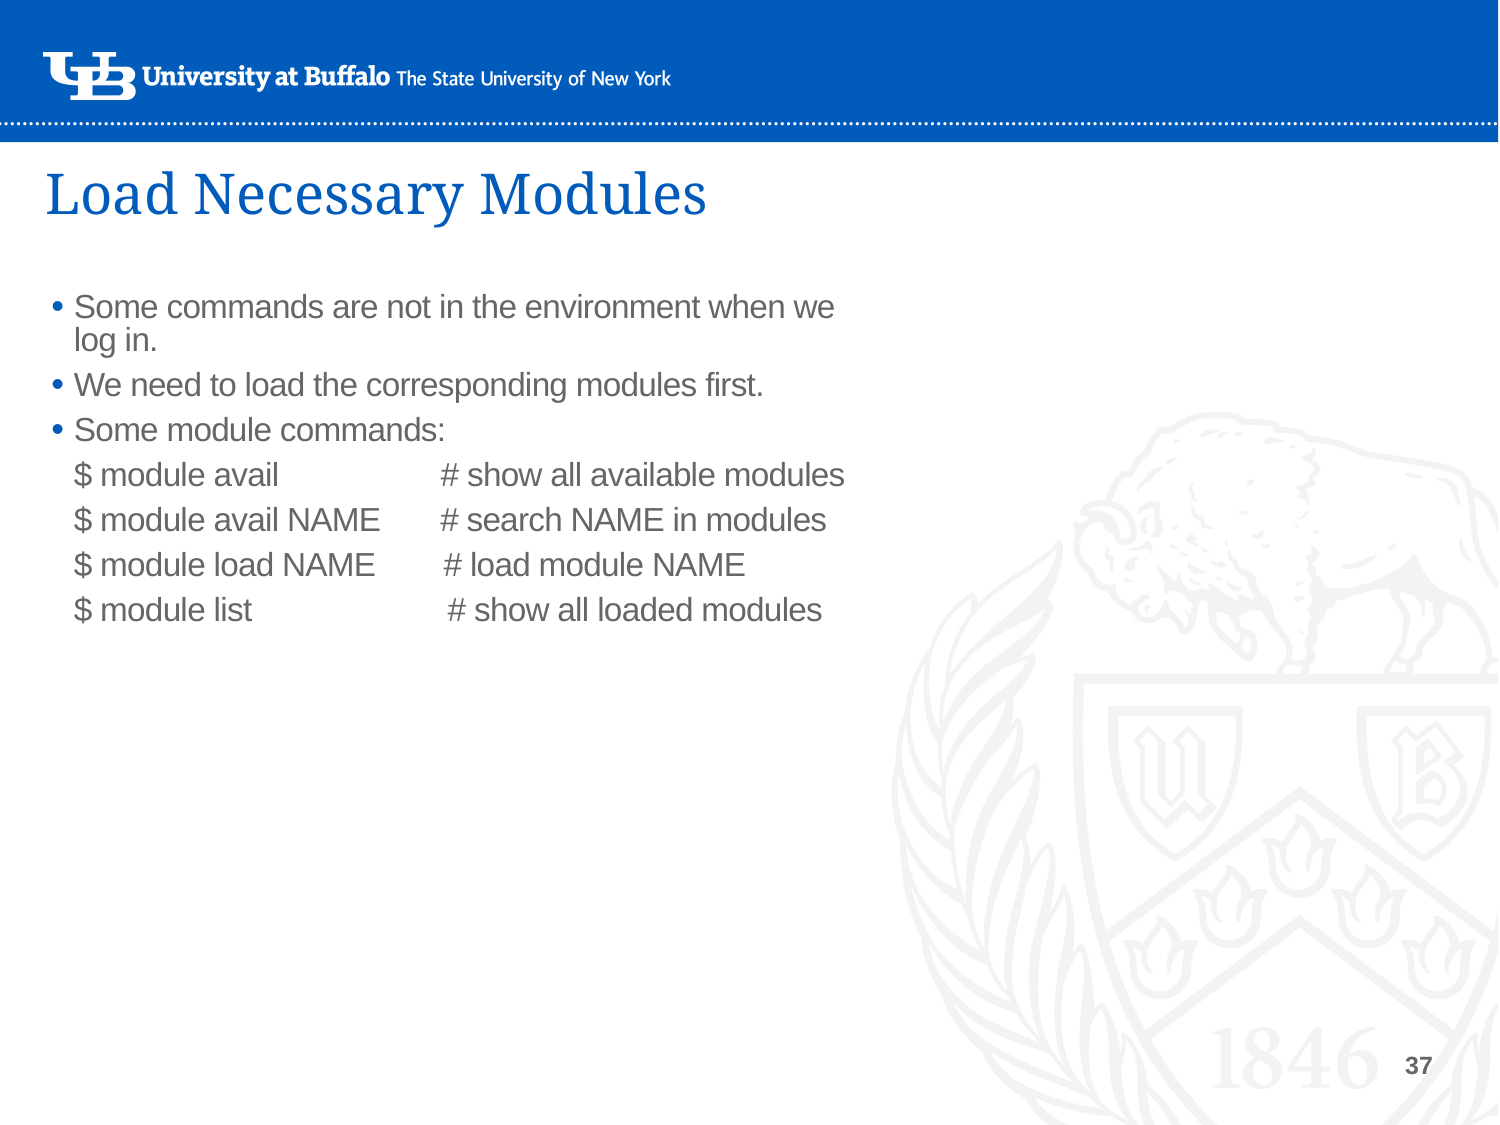

# Load Necessary Modules
Some commands are not in the environment when we log in.
We need to load the corresponding modules first.
Some module commands:
$ module avail # show all available modules
$ module avail NAME # search NAME in modules
$ module load NAME # load module NAME
$ module list # show all loaded modules